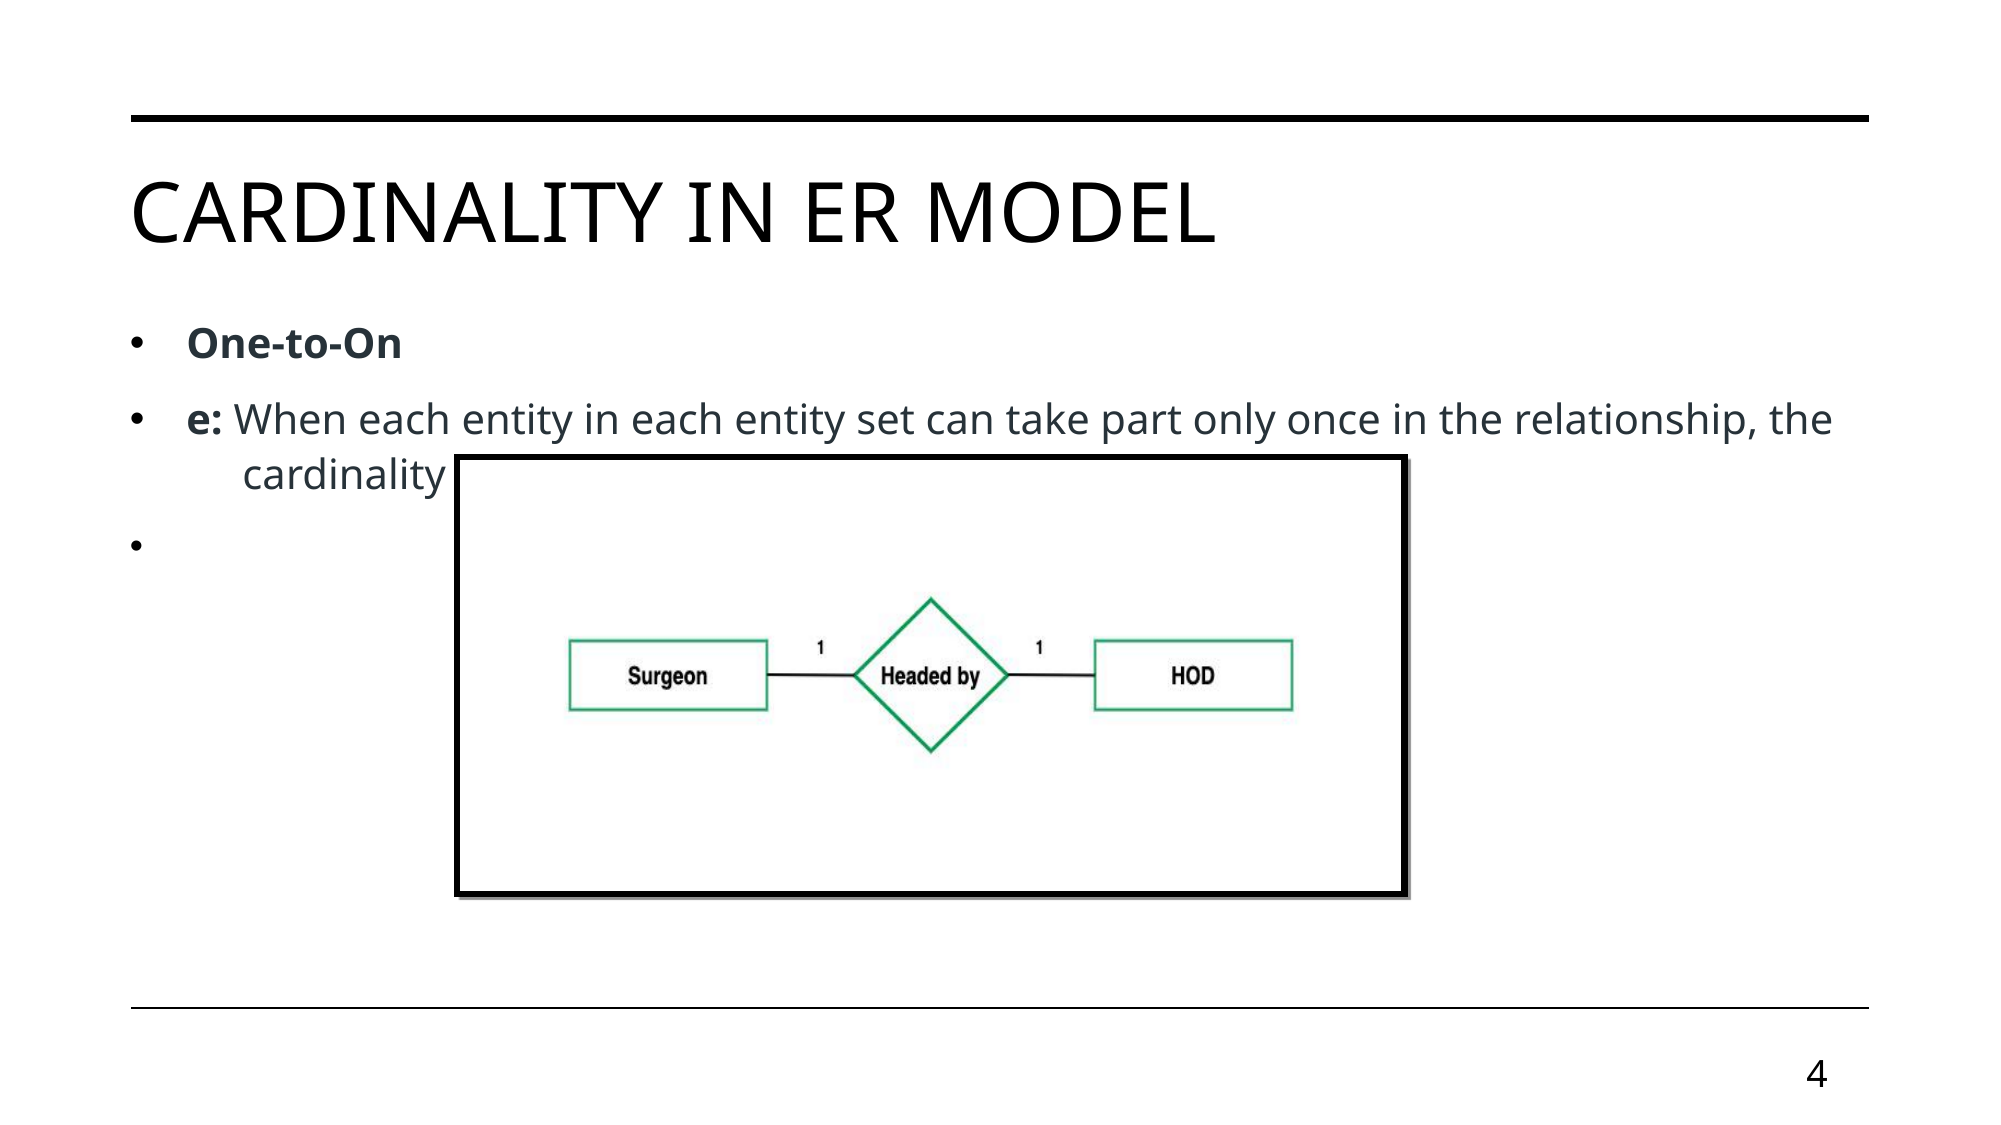

# Cardinality in er model
One-to-On
e: When each entity in each entity set can take part only once in the relationship, the cardinality is one-to-one.